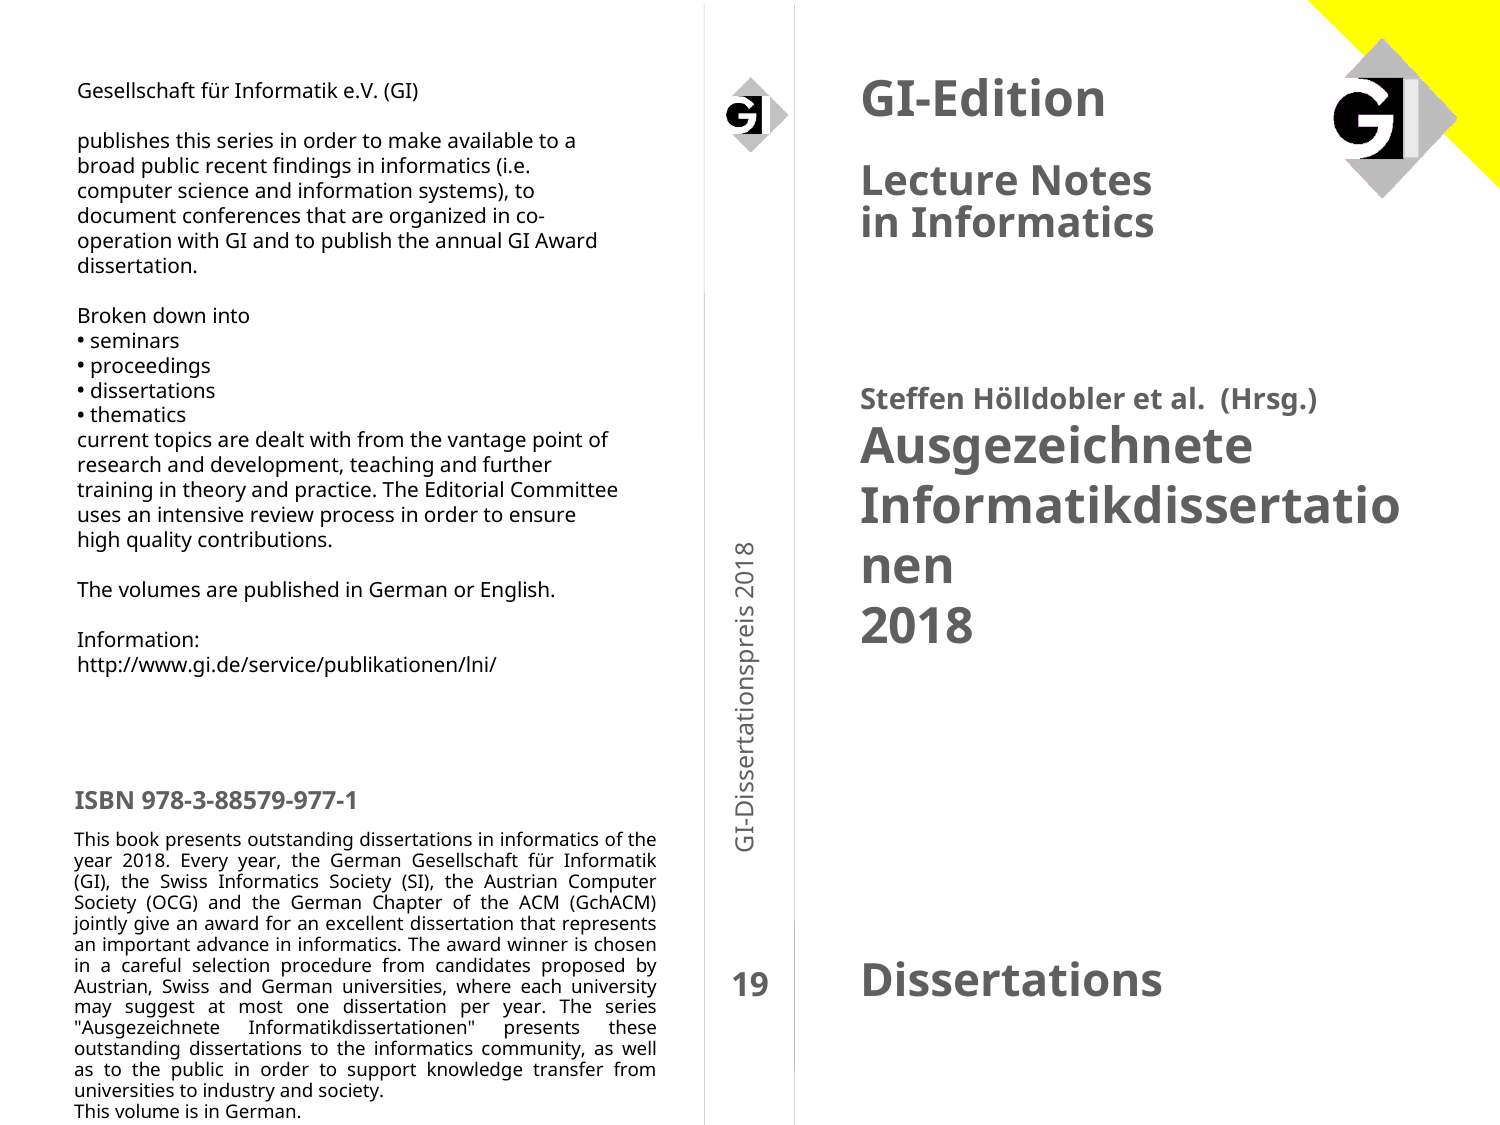

GI-Edition
Lecture Notes
in Informatics
Gesellschaft für Informatik e.V. (GI)
publishes this series in order to make available to a broad public recent findings in informatics (i.e. computer science and information systems), to document conferences that are organized in co-operation with GI and to publish the annual GI Award dissertation.
Broken down into
 seminars
 proceedings
 dissertations
 thematics
current topics are dealt with from the vantage point of research and development, teaching and further training in theory and practice. The Editorial Committee uses an intensive review process in order to ensure high quality contributions.
The volumes are published in German or English.
Information: http://www.gi.de/service/publikationen/lni/
Steffen Hölldobler et al. (Hrsg.)
Ausgezeichnete
Informatikdissertationen
2018
GI-Dissertationspreis 2018
ISBN 978-3-88579-977-1
This book presents outstanding dissertations in informatics of the year 2018. Every year, the German Gesellschaft für Informatik (GI), the Swiss Informatics Society (SI), the Austrian Computer Society (OCG) and the German Chapter of the ACM (GchACM) jointly give an award for an excellent dissertation that represents an important advance in informatics. The award winner is chosen in a careful selection procedure from candidates proposed by Austrian, Swiss and German universities, where each university may suggest at most one dissertation per year. The series "Ausgezeichnete Informatikdissertationen" presents these outstanding dissertations to the informatics community, as well as to the public in order to support knowledge transfer from universities to industry and society.
This volume is in German.
Dissertations
19